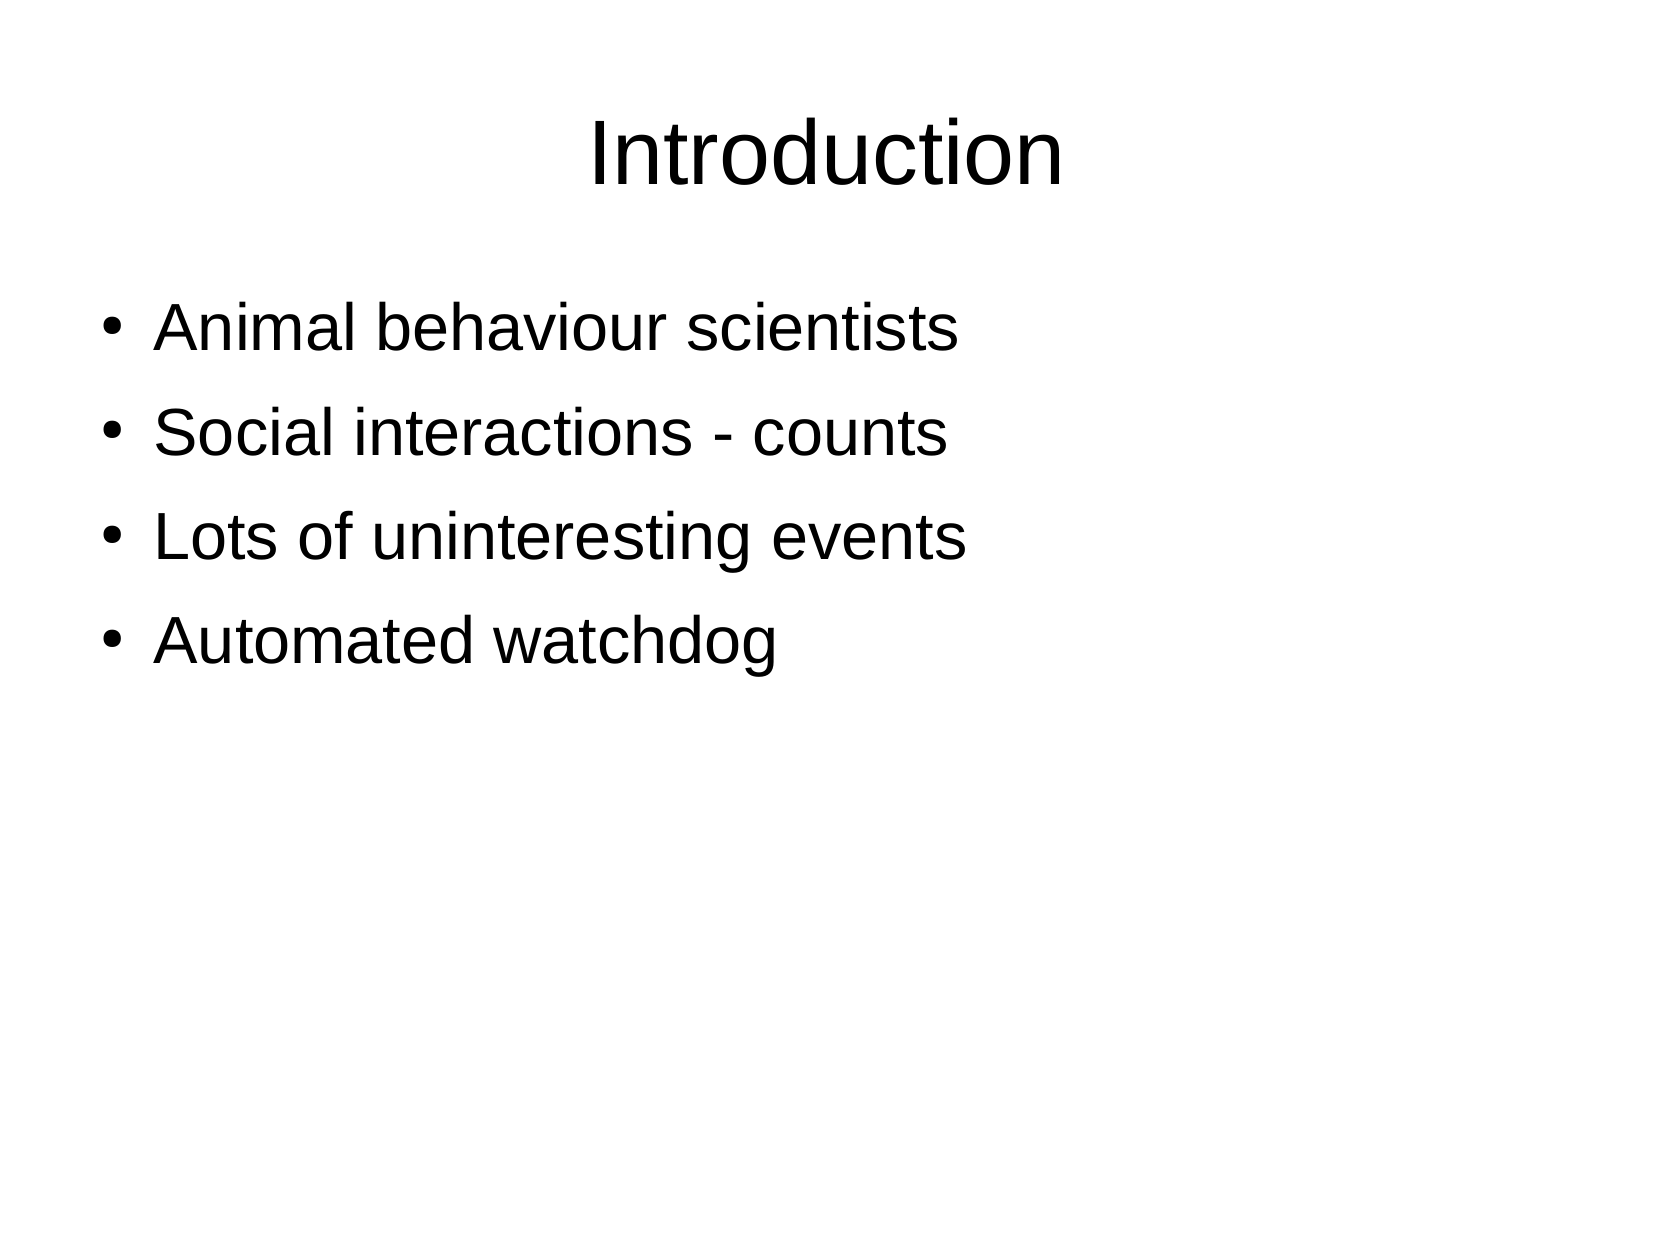

# Introduction
Animal behaviour scientists
Social interactions - counts
Lots of uninteresting events
Automated watchdog